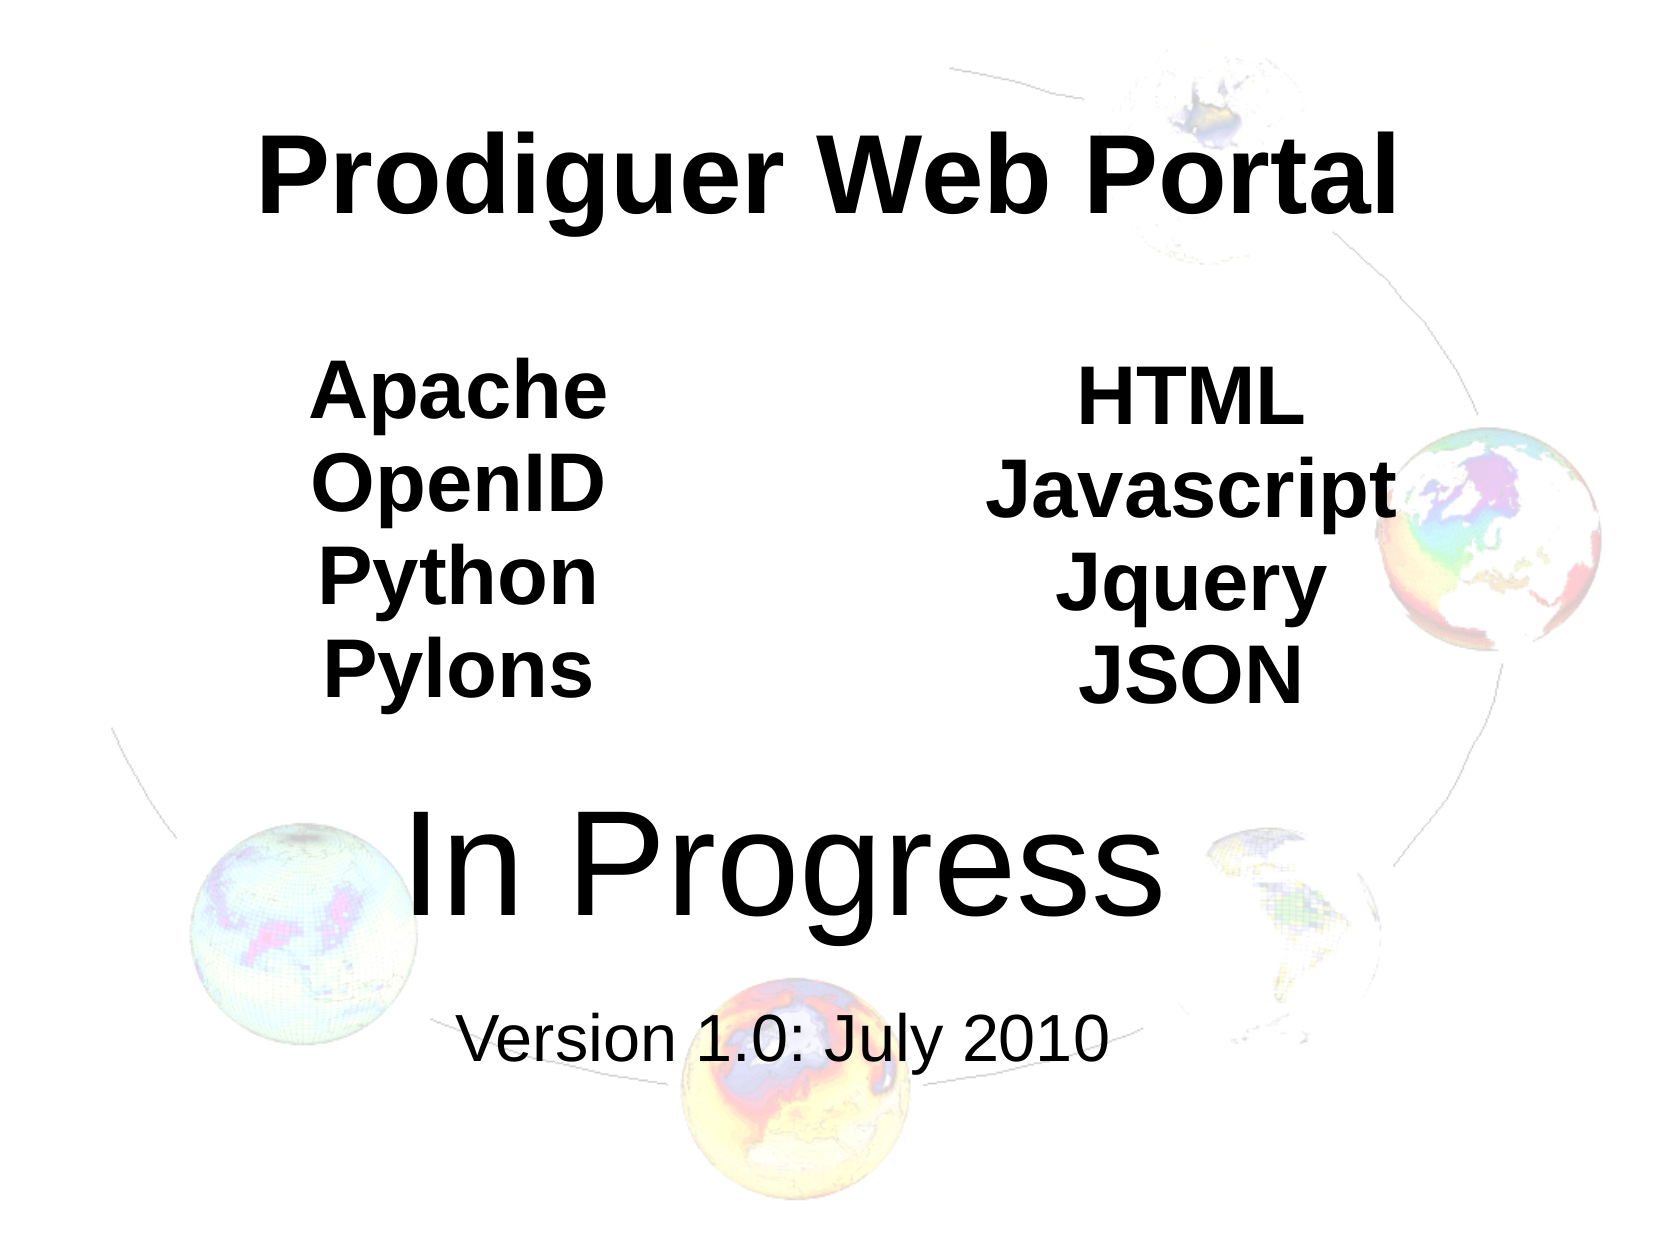

# Prodiguer Web Portal
Apache
OpenID
Python
Pylons
HTML
Javascript
Jquery
JSON
In Progress
Version 1.0: July 2010